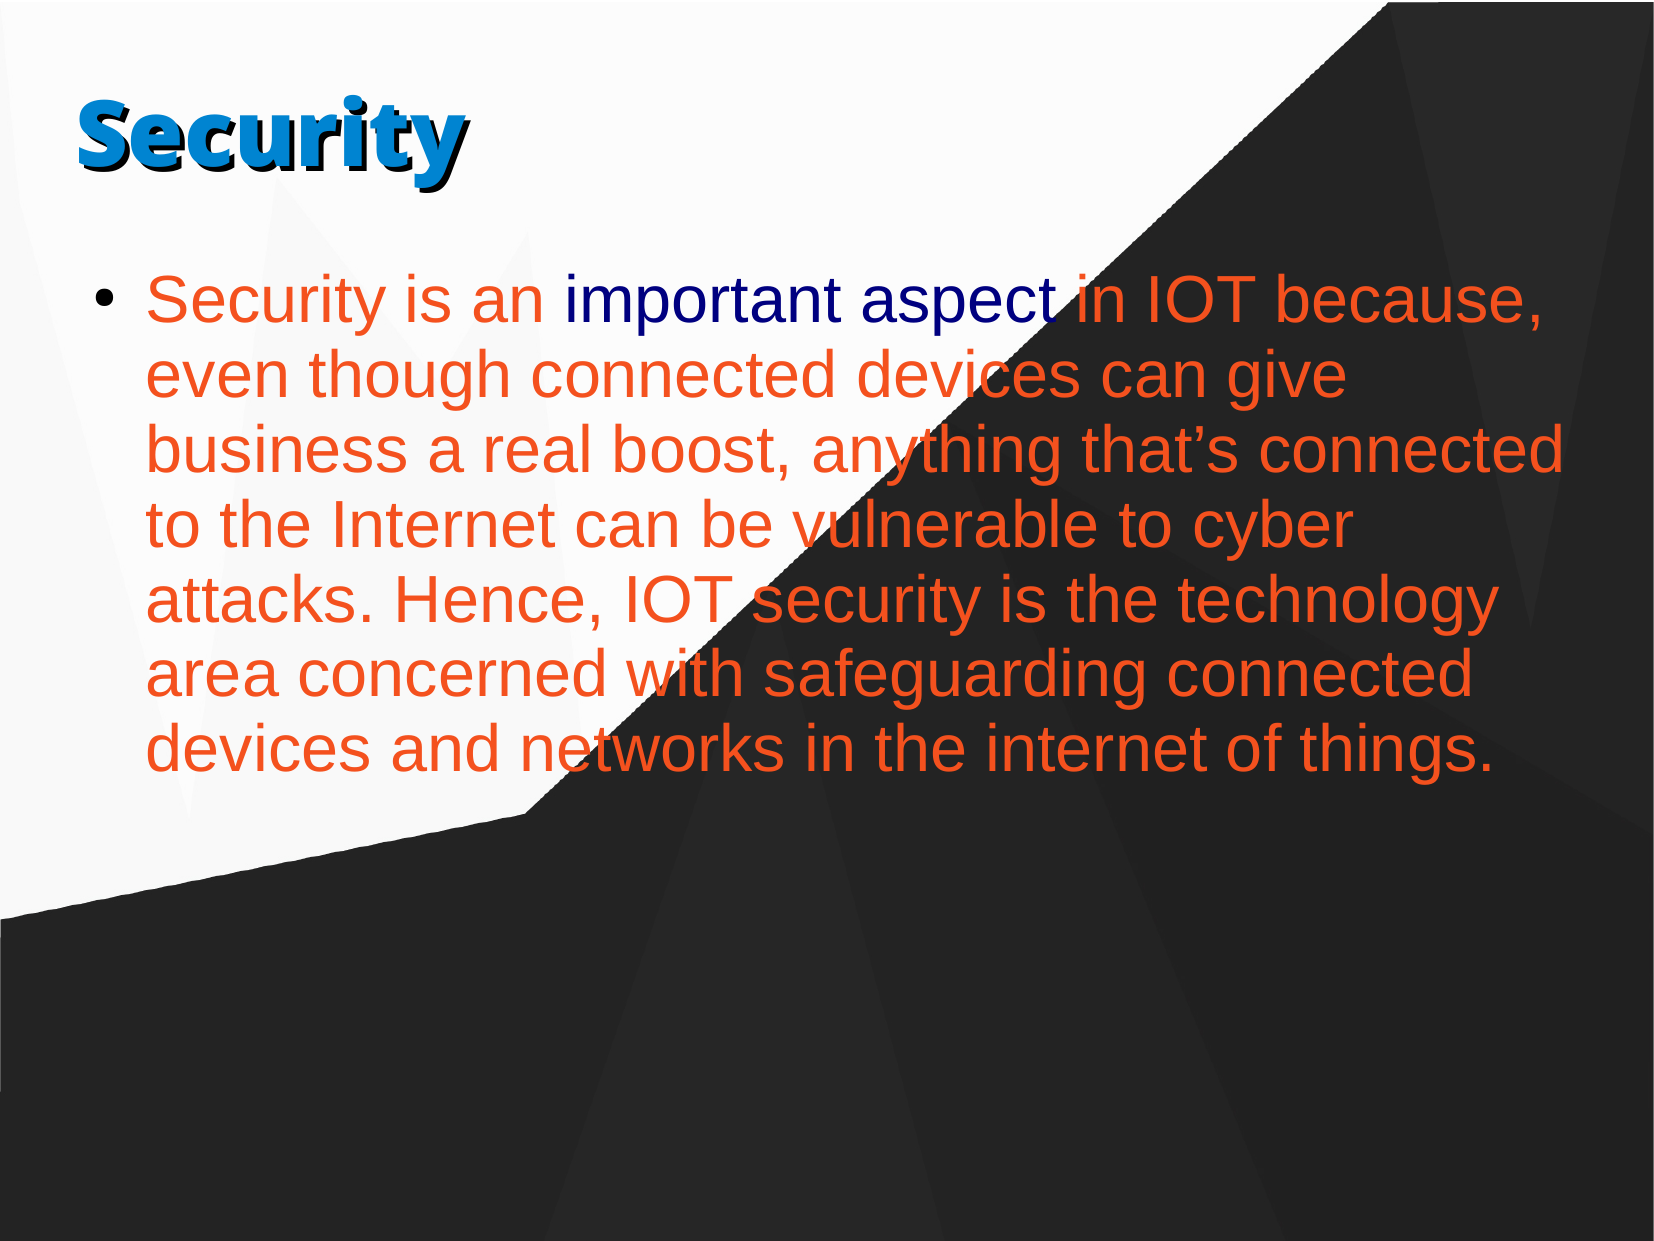

# Security
Security is an important aspect in IOT because, even though connected devices can give business a real boost, anything that’s connected to the Internet can be vulnerable to cyber attacks. Hence, IOT security is the technology area concerned with safeguarding connected devices and networks in the internet of things.